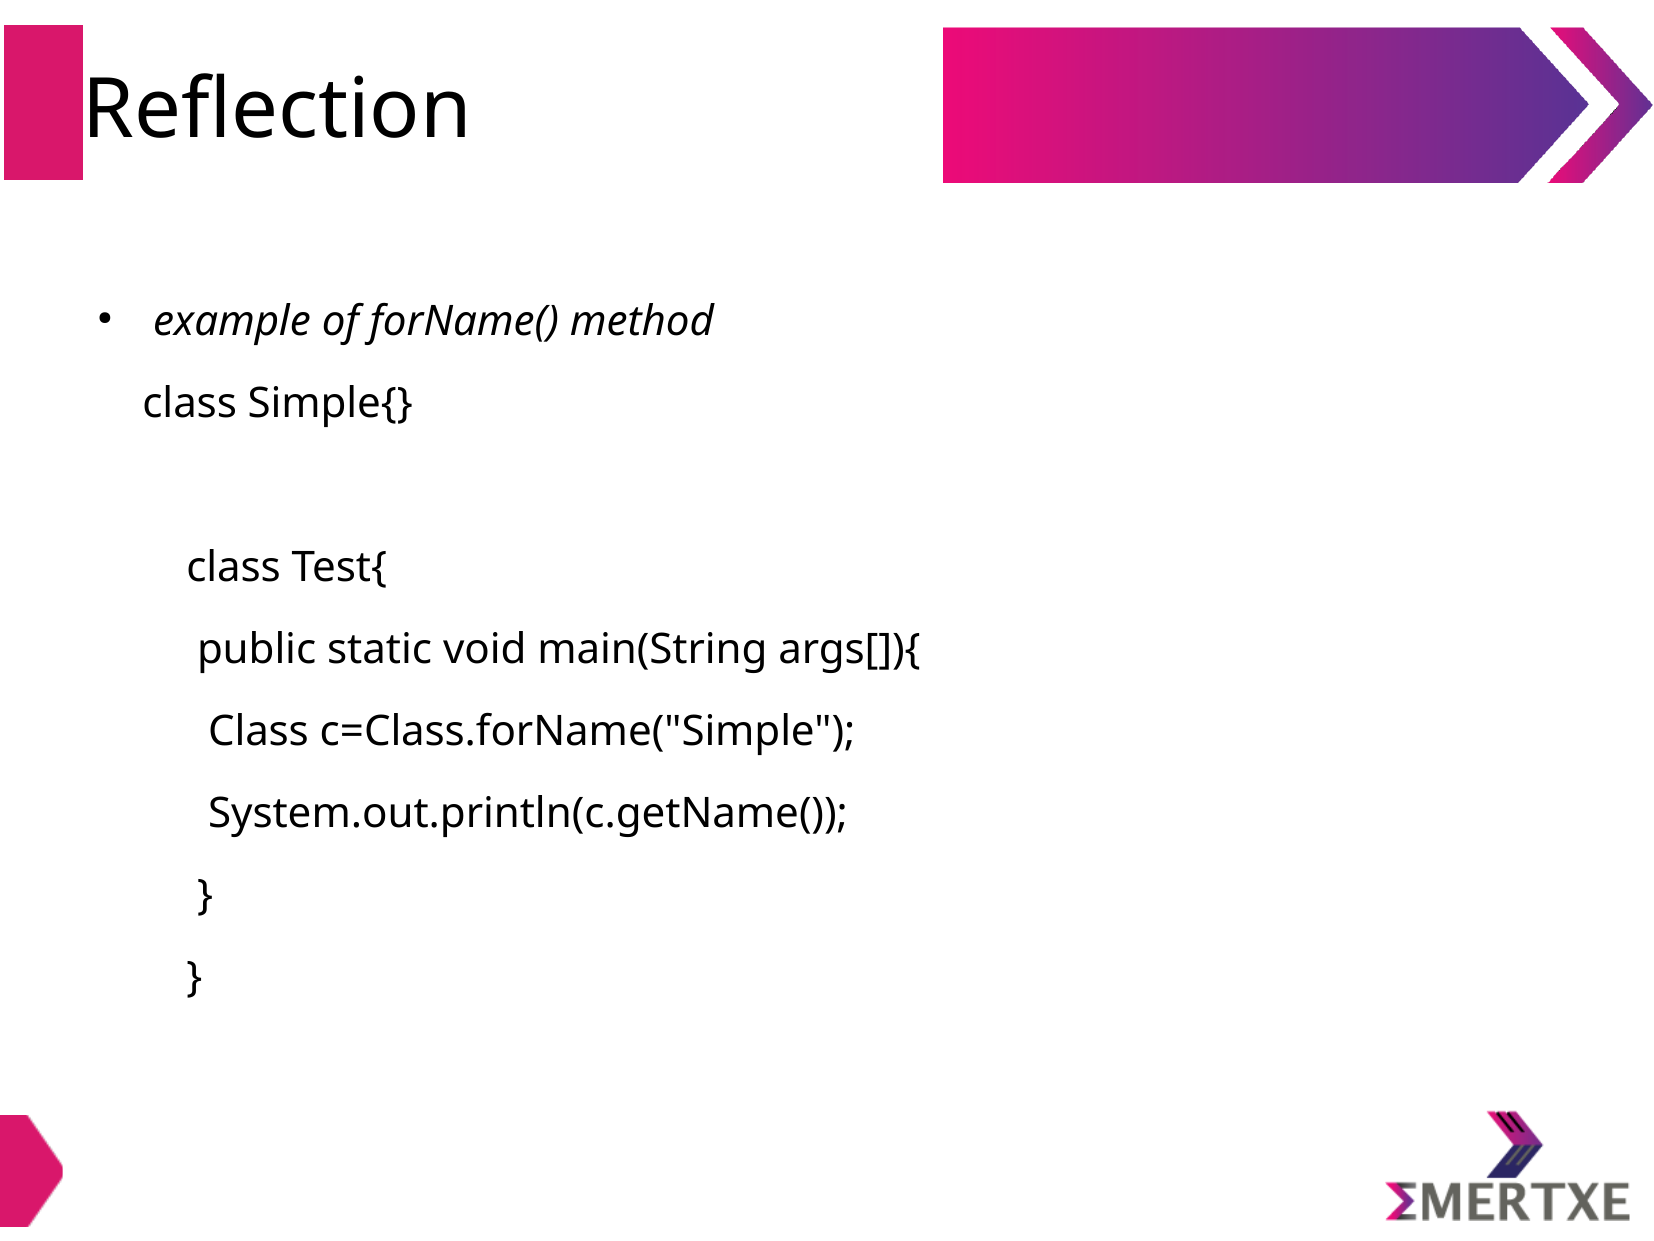

# Reflection
 example of forName() method
class Simple{}
 class Test{
 public static void main(String args[]){
 Class c=Class.forName("Simple");
 System.out.println(c.getName());
 }
 }